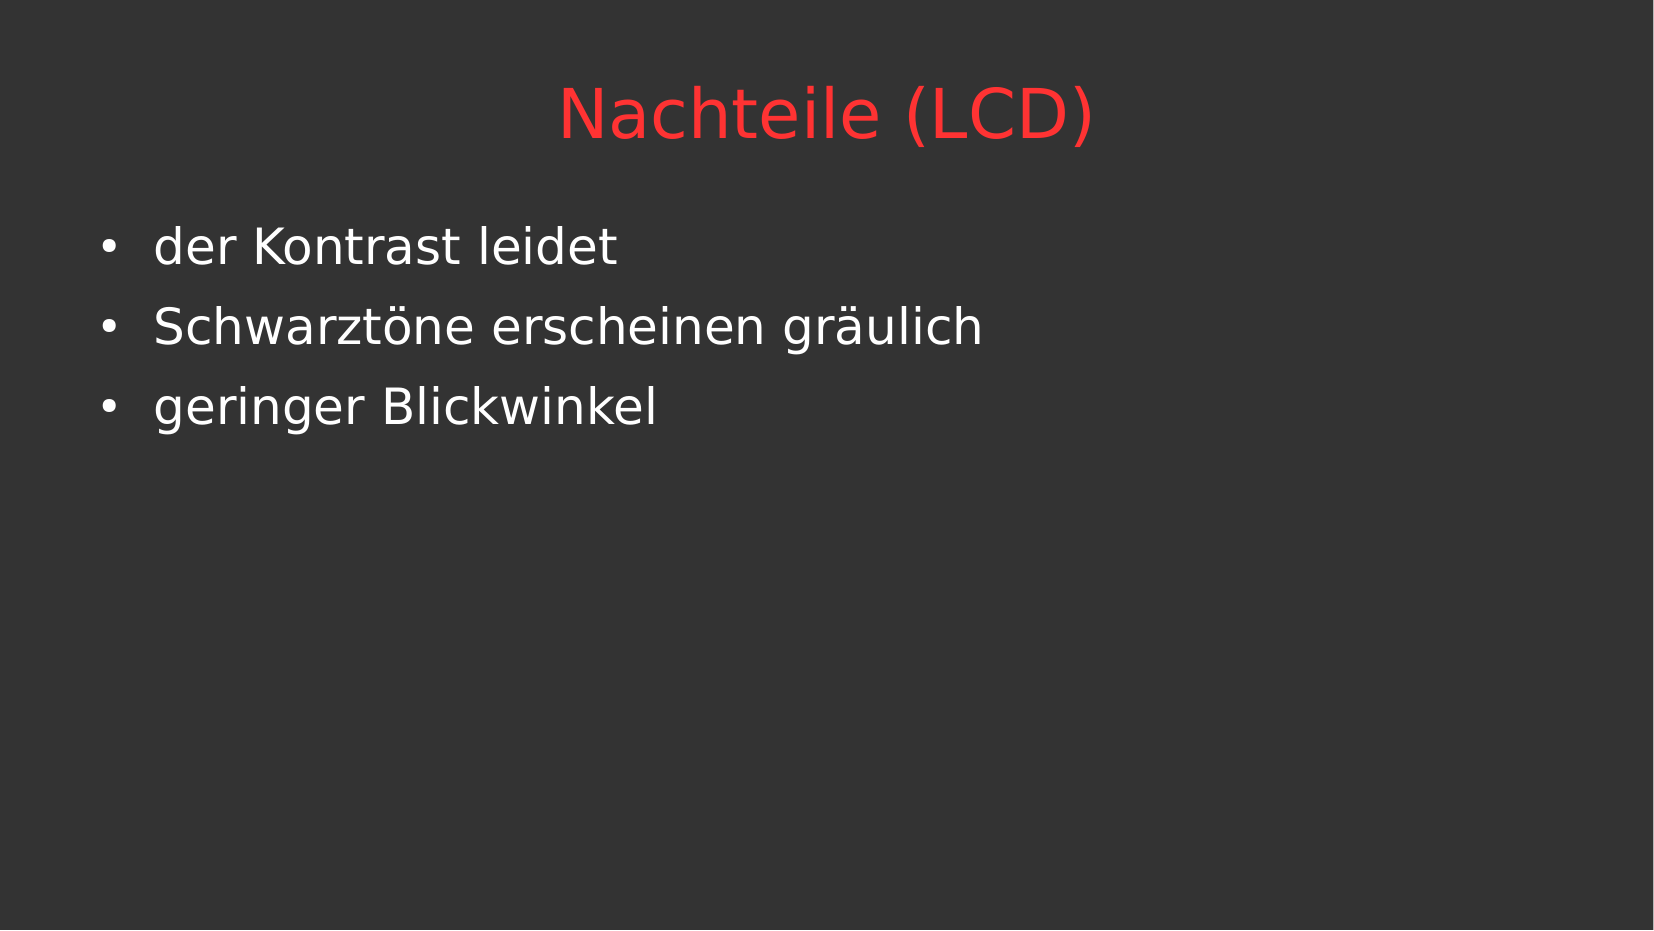

# Nachteile (LCD)
der Kontrast leidet
Schwarztöne erscheinen gräulich
geringer Blickwinkel